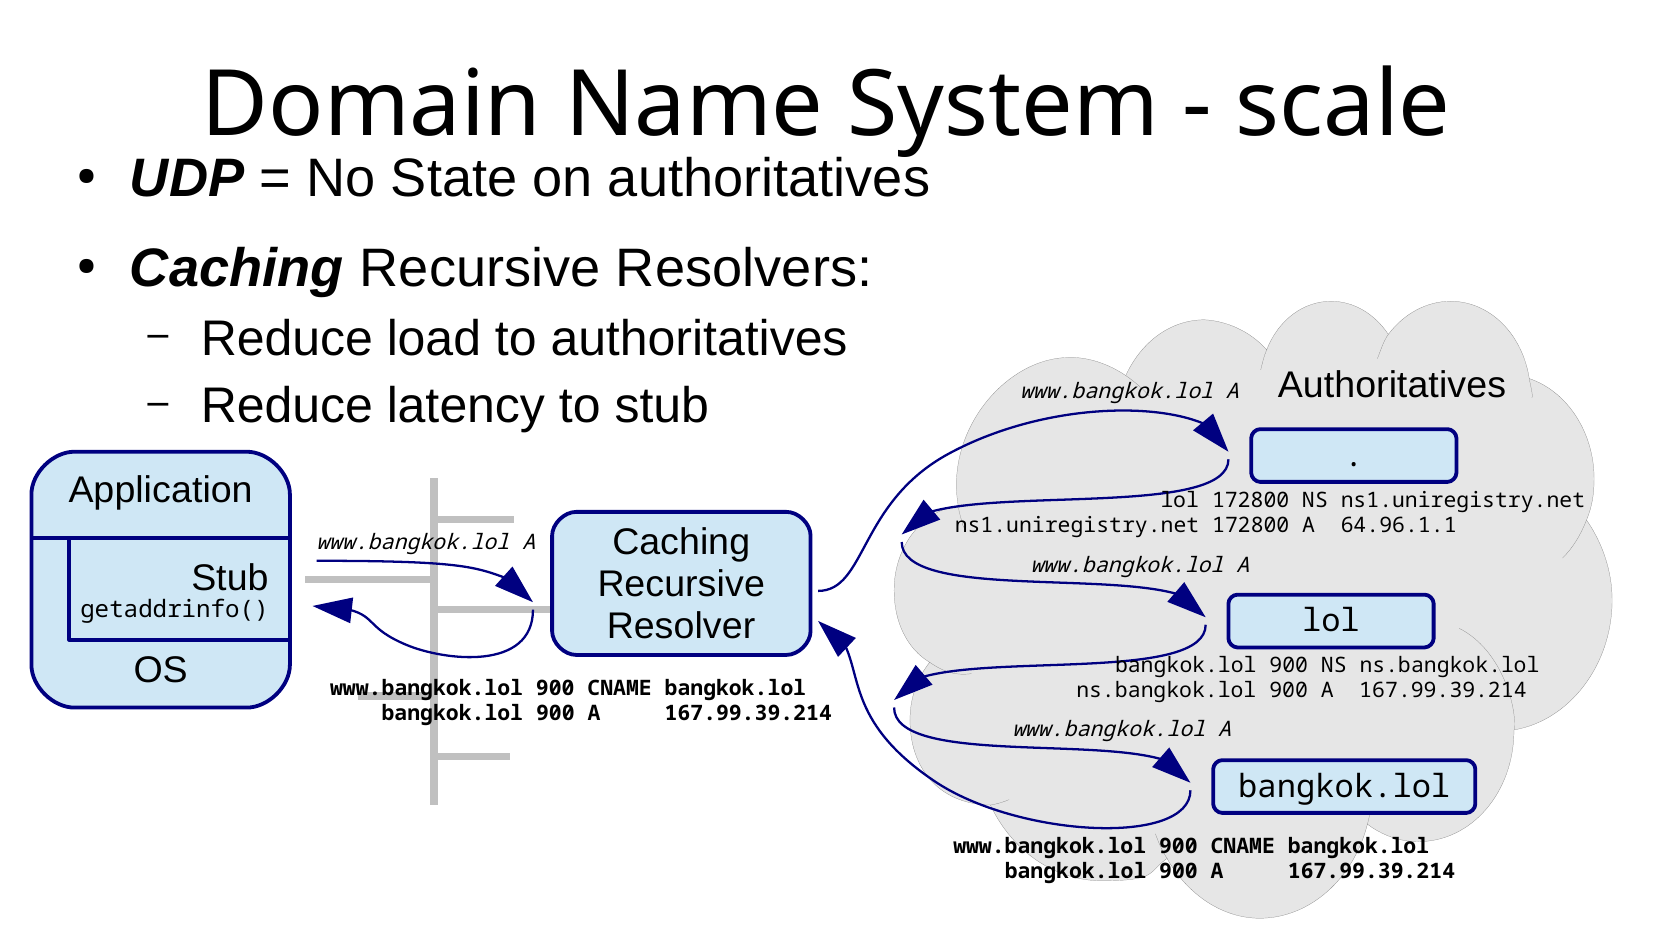

# Domain Name System - scale
UDP = No State on authoritatives
Caching Recursive Resolvers:
Reduce load to authoritatives
Reduce latency to stub